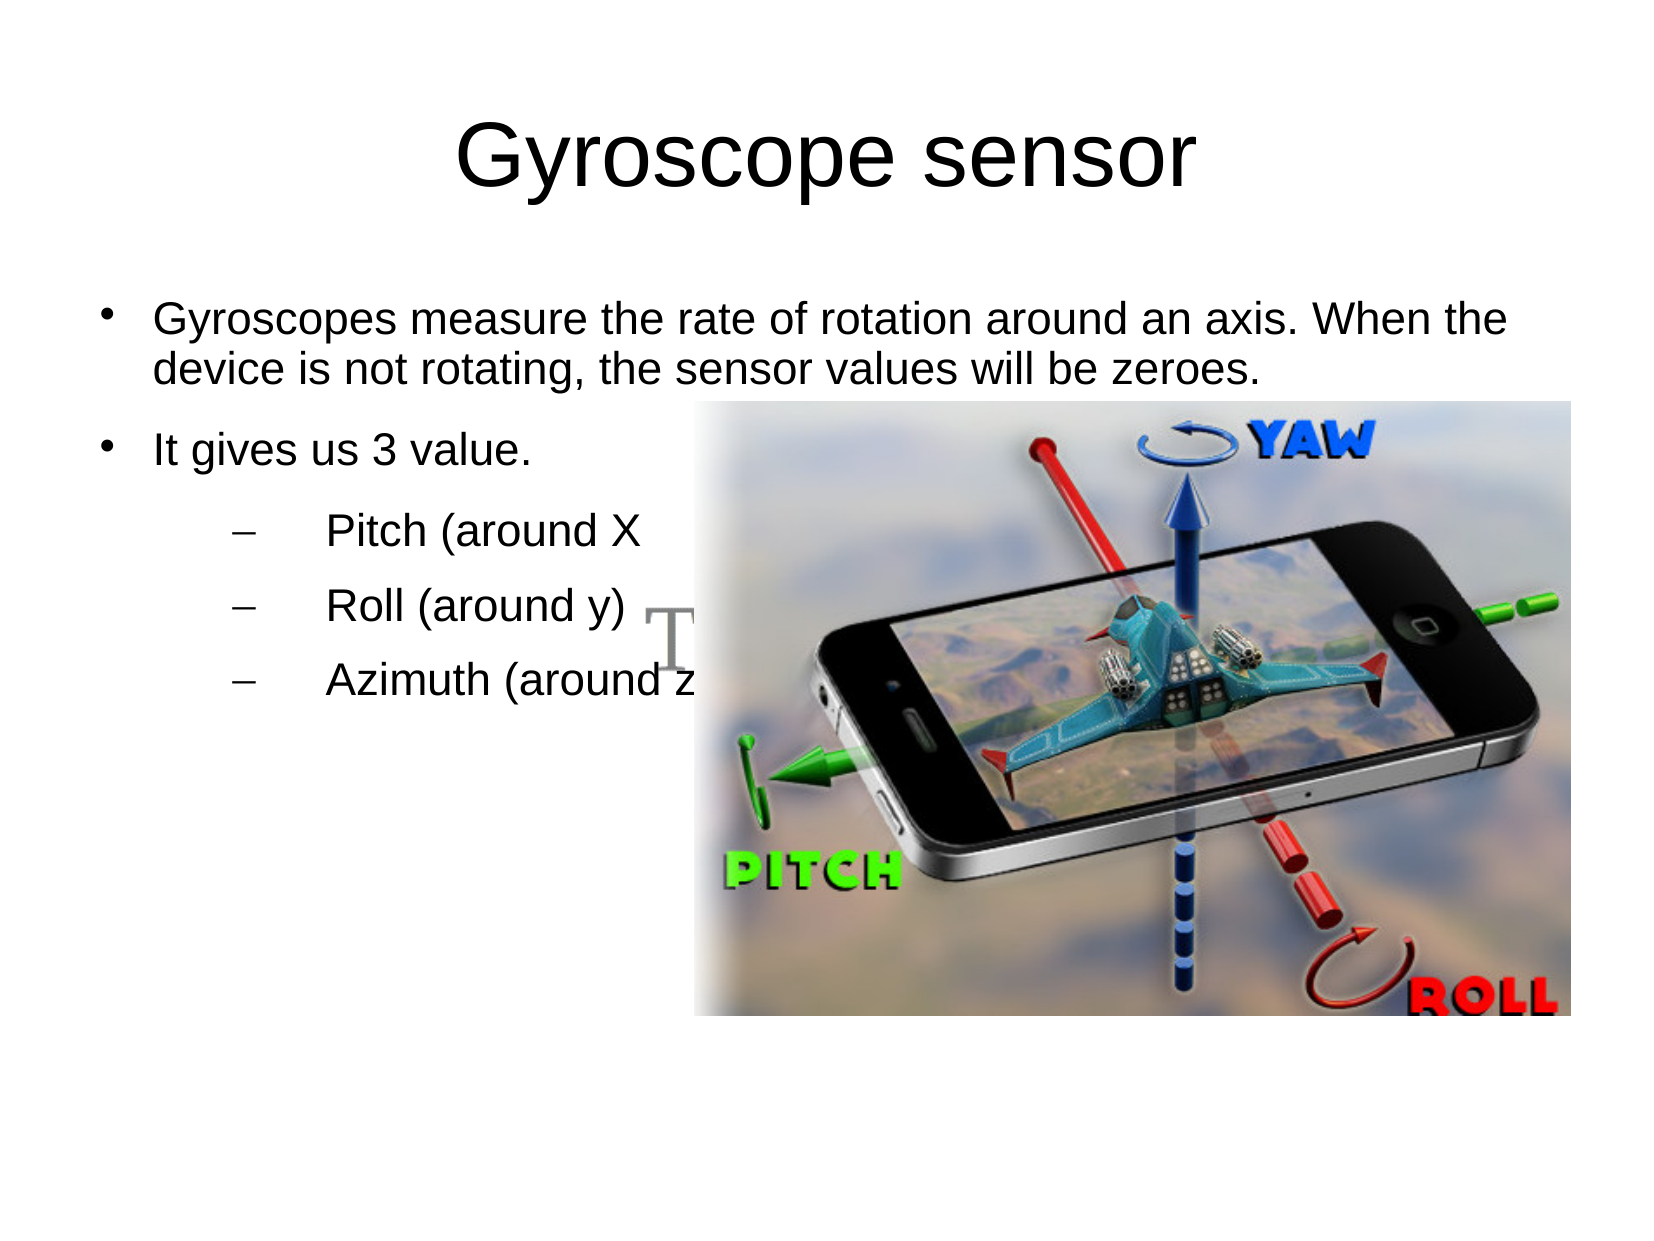

# Gyroscope sensor
Gyroscopes measure the rate of rotation around an axis. When the device is not rotating, the sensor values will be zeroes.
It gives us 3 value.
Pitch (around X
Roll (around y)
Azimuth (around z)